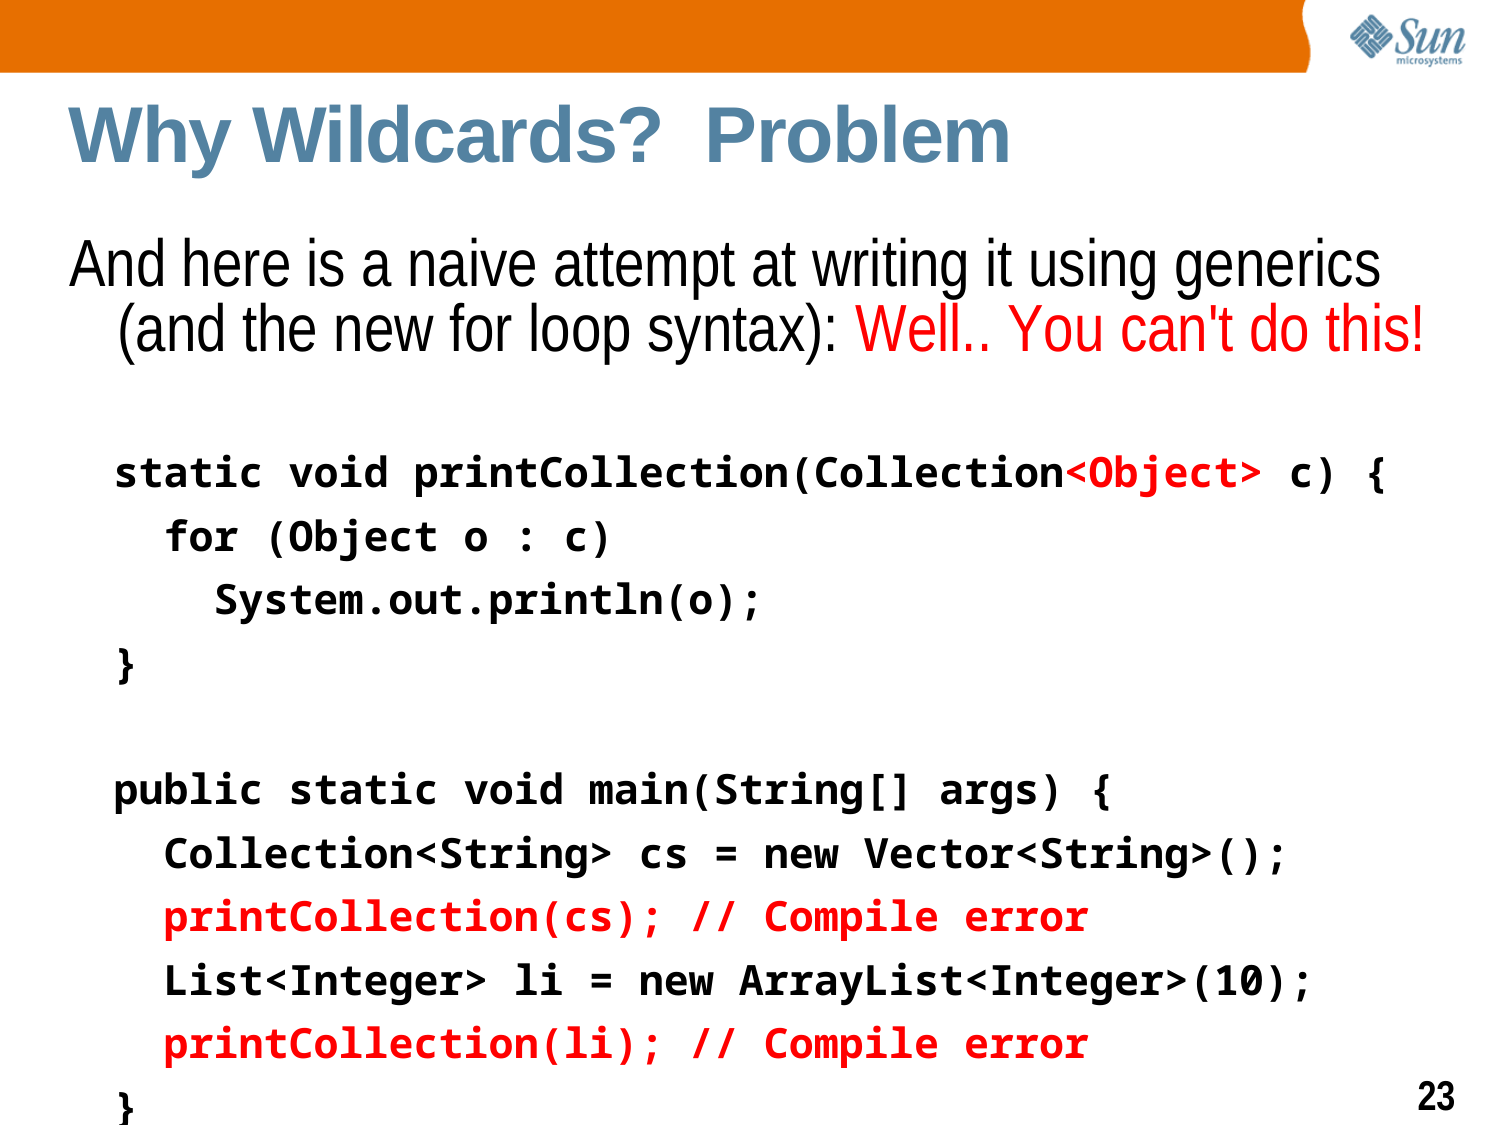

# Why Wildcards? Problem
And here is a naive attempt at writing it using generics (and the new for loop syntax): Well.. You can't do this!
static void printCollection(Collection<Object> c) {
 for (Object o : c)
 System.out.println(o);
}
public static void main(String[] args) {
 Collection<String> cs = new Vector<String>();
 printCollection(cs); // Compile error
 List<Integer> li = new ArrayList<Integer>(10);
 printCollection(li); // Compile error
}